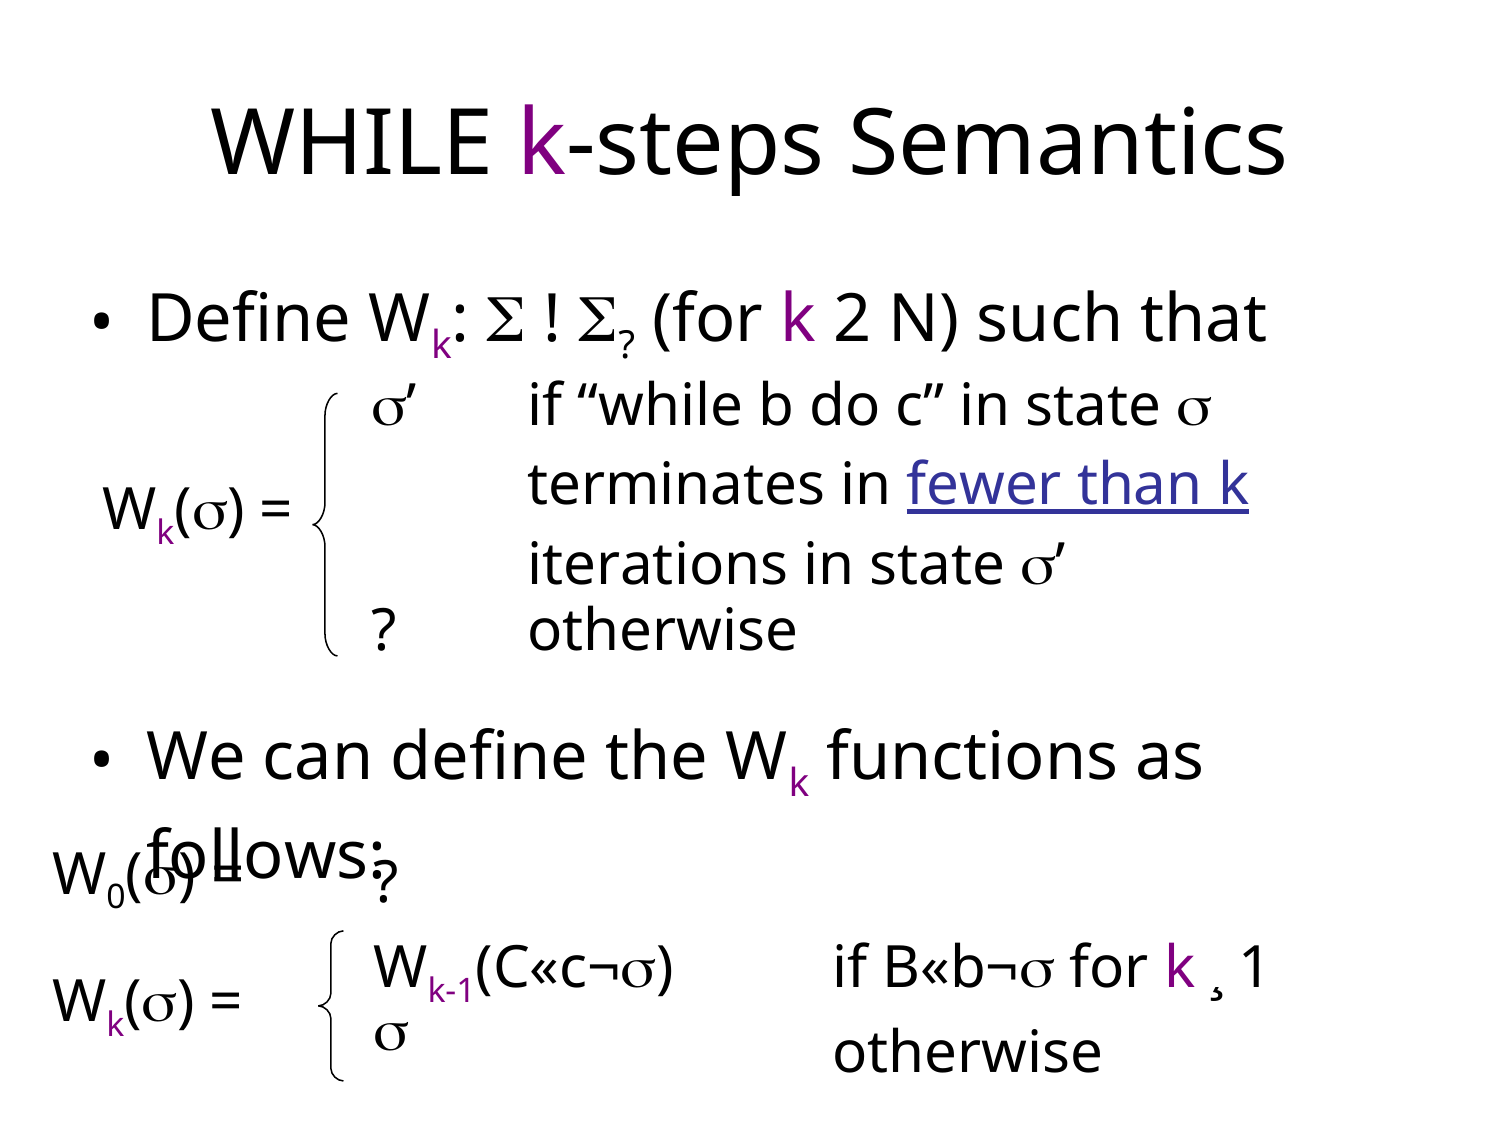

# WHILE k-steps Semantics
Define Wk:  ! ? (for k 2 N) such that
We can define the Wk functions as follows:
Wk() =
’
if “while b do c” in state  terminates in fewer than k iterations in state ’
?
otherwise
W0() =
?
Wk() =
Wk-1(C«c¬)
if B«b¬ for k ¸ 1

otherwise